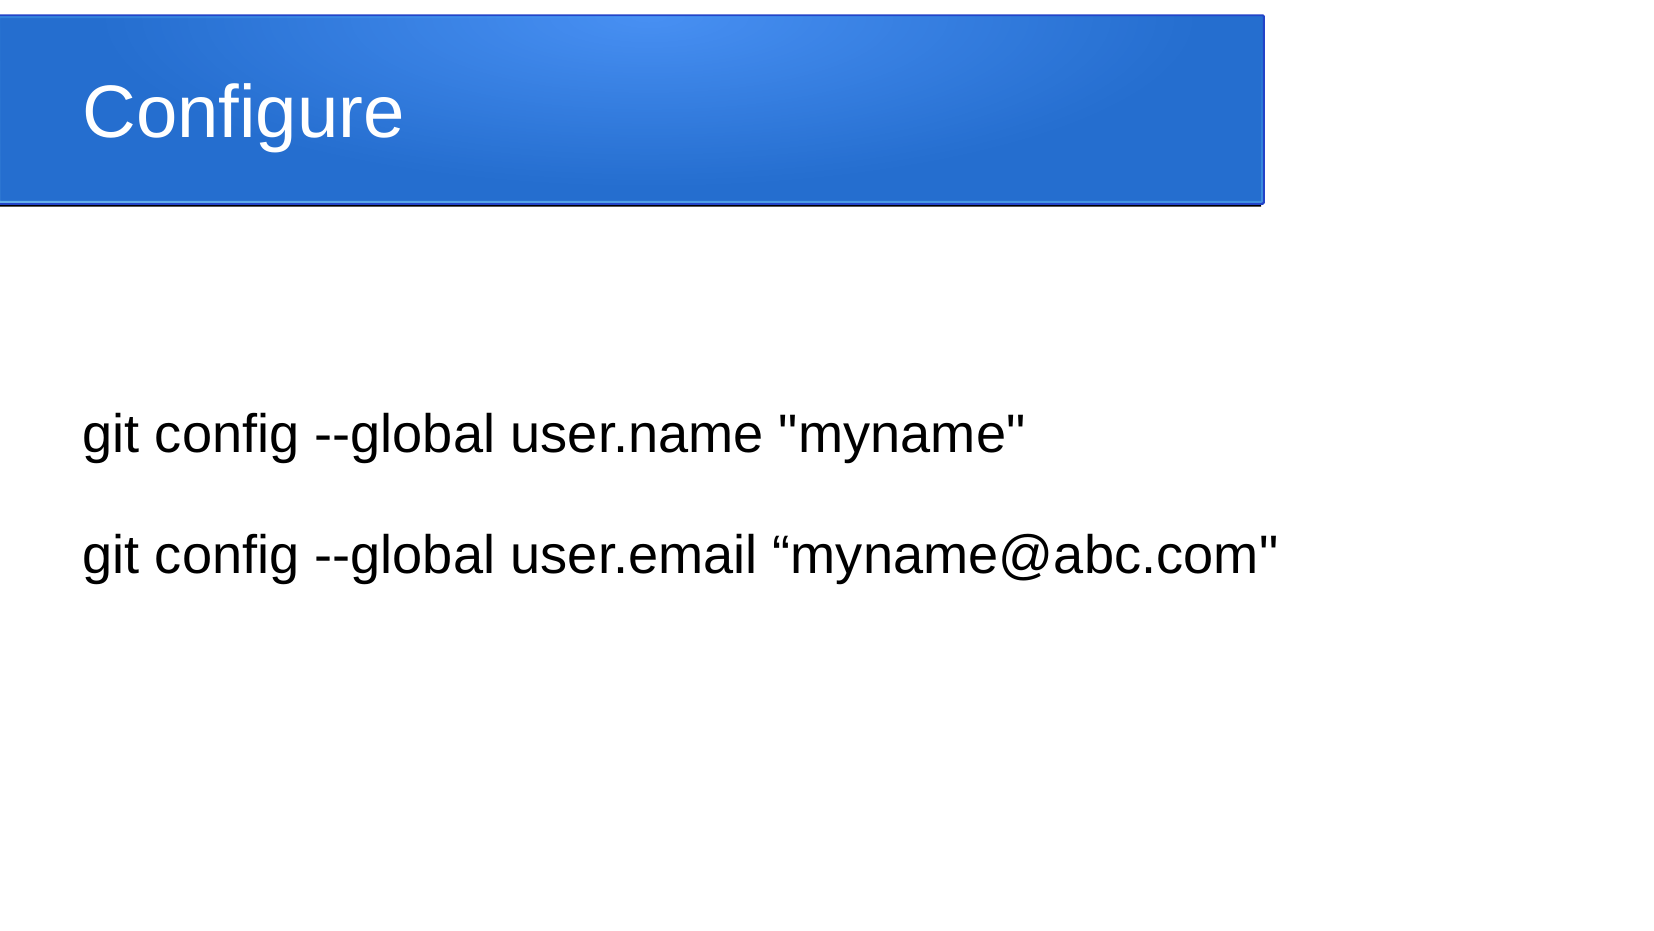

# Configure
git config --global user.name "myname"
git config --global user.email “myname@abc.com"